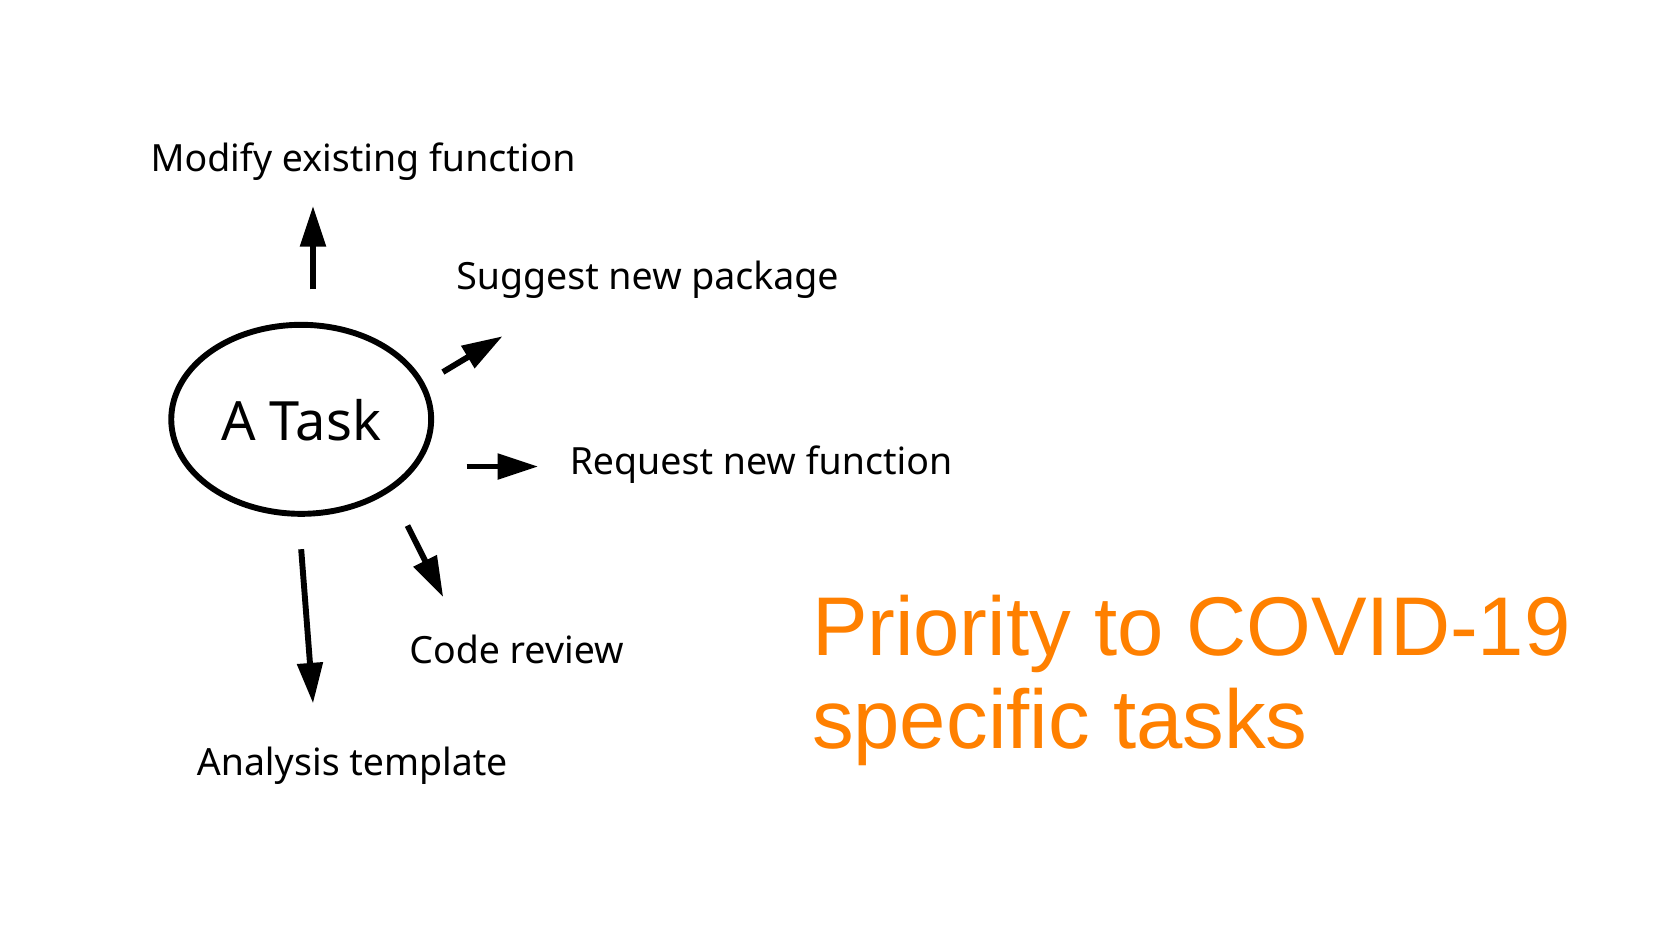

Modify existing function
Suggest new package
A Task
Request new function
Priority to COVID-19
specific tasks
Code review
Analysis template